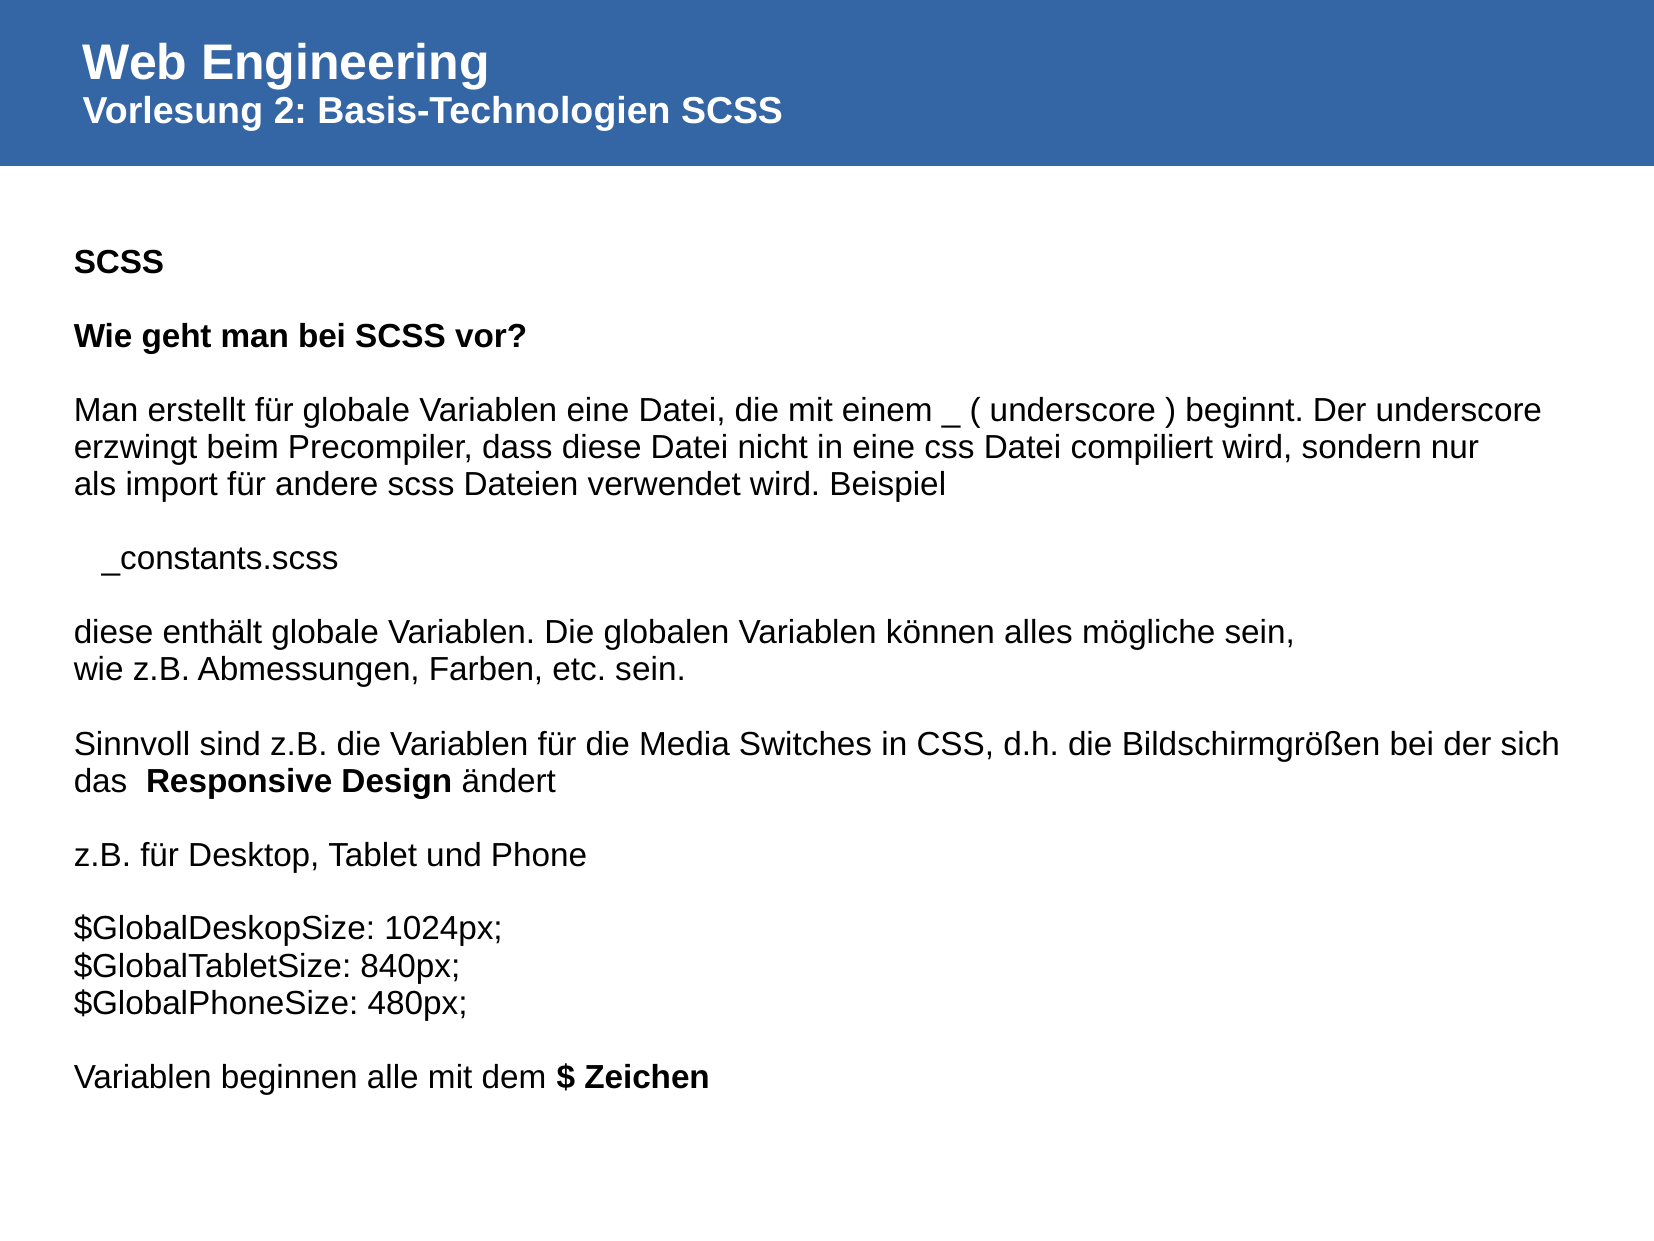

# Web Engineering Vorlesung 2: Basis-Technologien SCSS
SCSS
Wie geht man bei SCSS vor?
Man erstellt für globale Variablen eine Datei, die mit einem _ ( underscore ) beginnt. Der underscore
erzwingt beim Precompiler, dass diese Datei nicht in eine css Datei compiliert wird, sondern nur
als import für andere scss Dateien verwendet wird. Beispiel
 _constants.scss
diese enthält globale Variablen. Die globalen Variablen können alles mögliche sein,
wie z.B. Abmessungen, Farben, etc. sein.
Sinnvoll sind z.B. die Variablen für die Media Switches in CSS, d.h. die Bildschirmgrößen bei der sich
das Responsive Design ändert
z.B. für Desktop, Tablet und Phone
$GlobalDeskopSize: 1024px;
$GlobalTabletSize: 840px;
$GlobalPhoneSize: 480px;
Variablen beginnen alle mit dem $ Zeichen